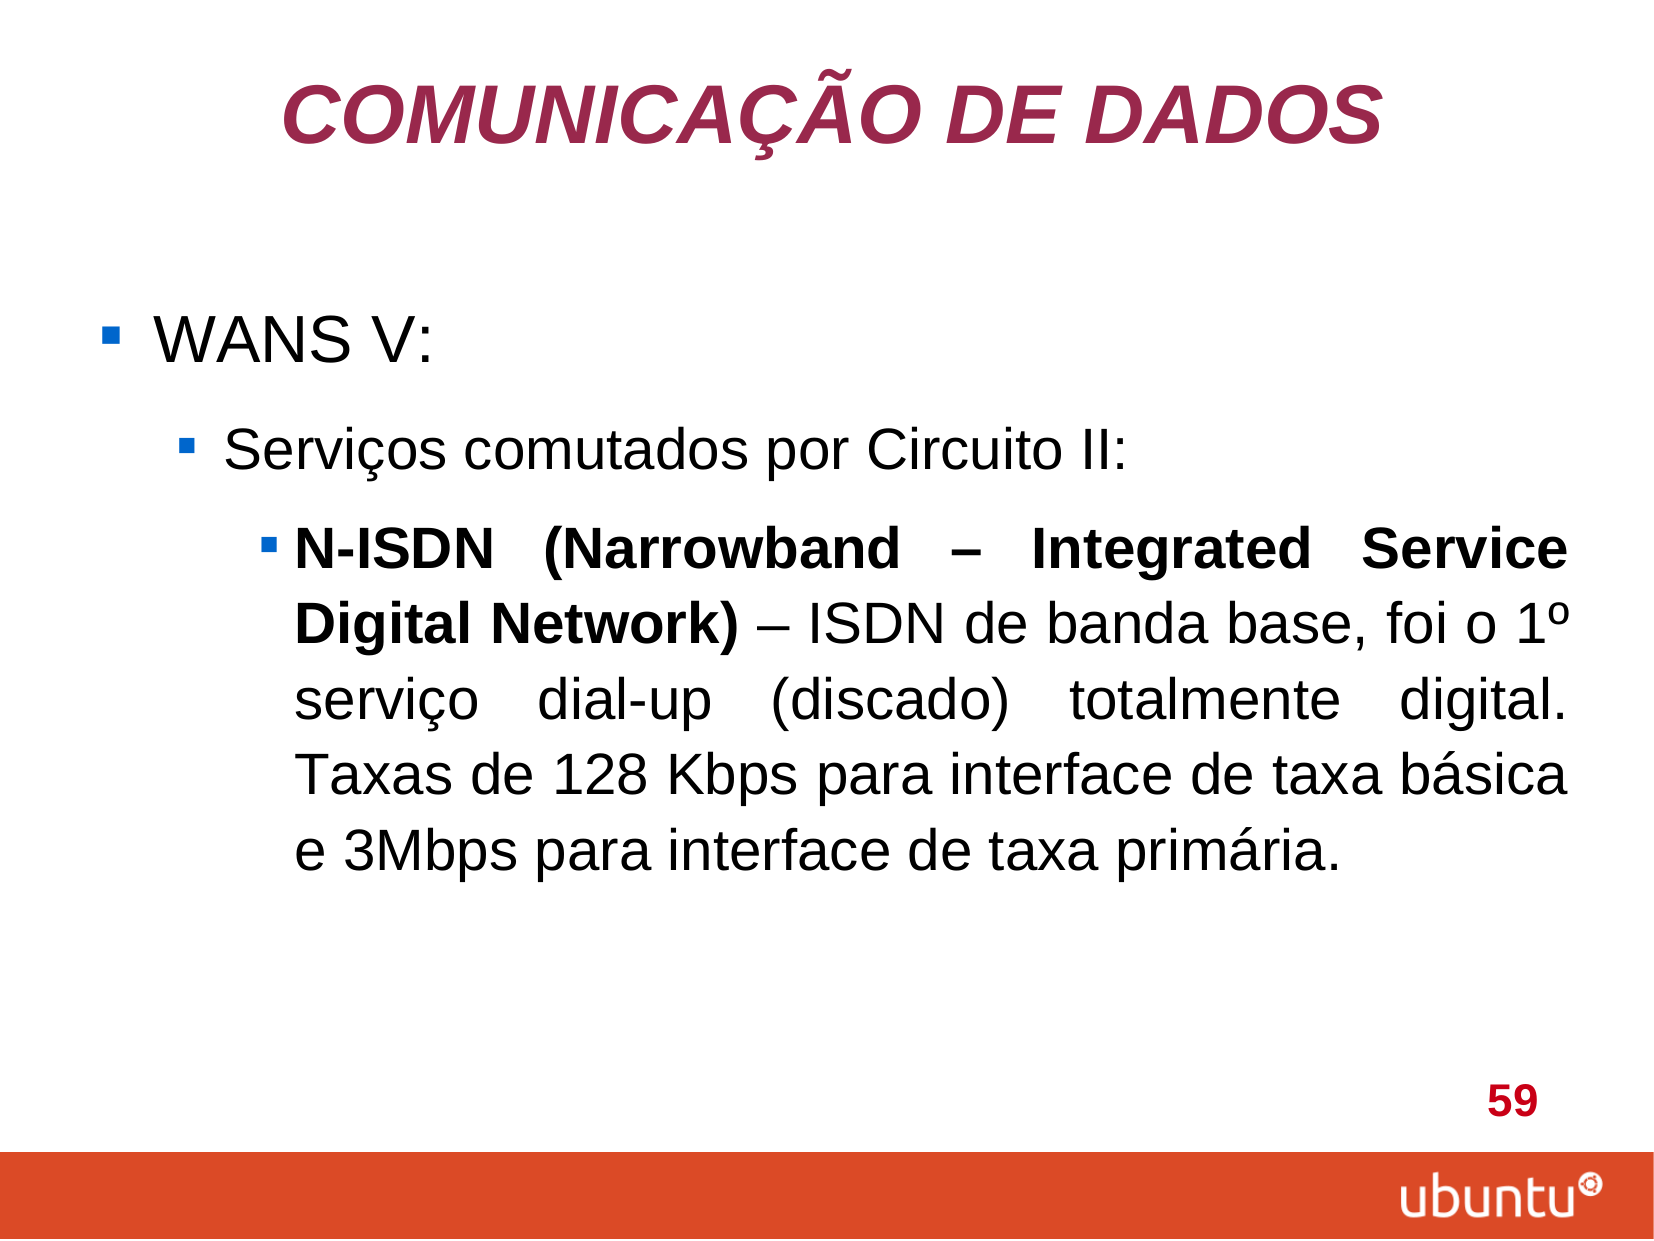

# COMUNICAÇÃO DE DADOS
WANS V:
Serviços comutados por Circuito II:
N-ISDN (Narrowband – Integrated Service Digital Network) – ISDN de banda base, foi o 1º serviço dial-up (discado) totalmente digital. Taxas de 128 Kbps para interface de taxa básica e 3Mbps para interface de taxa primária.